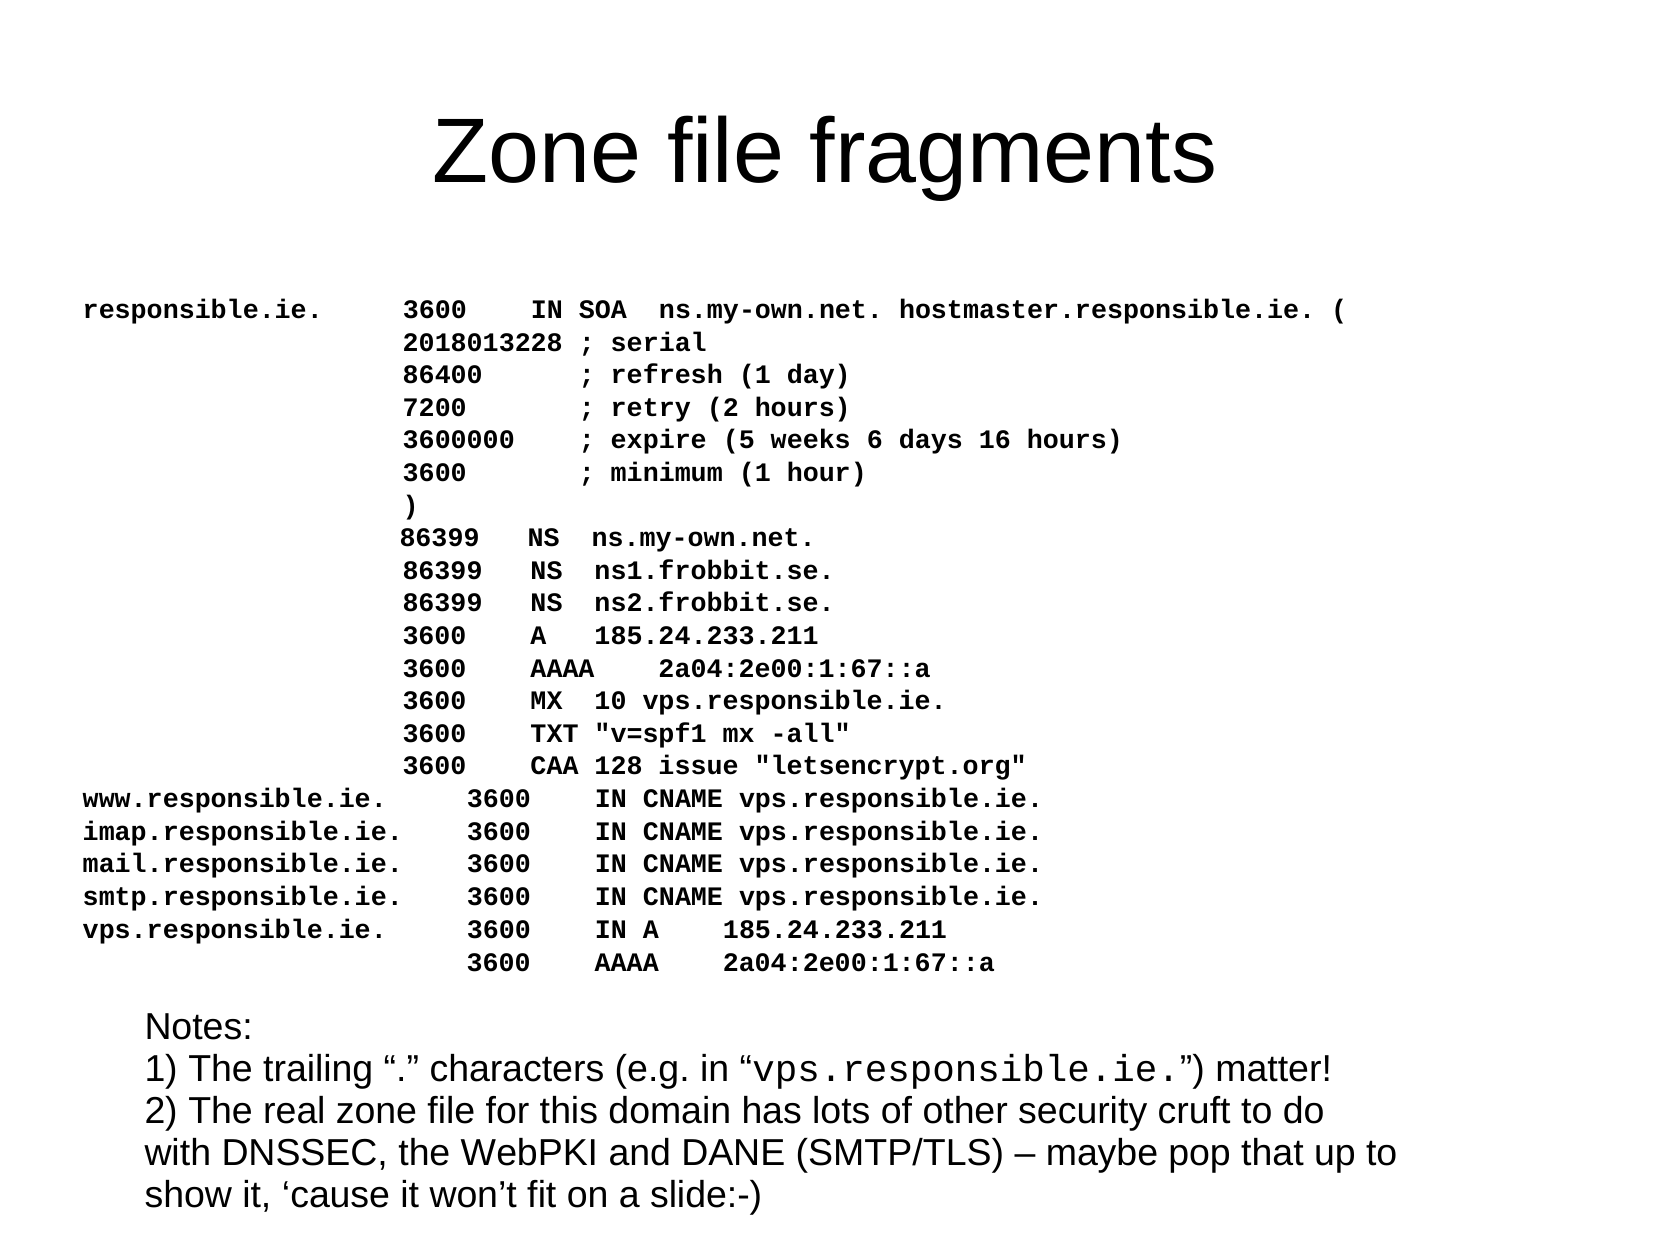

# Zone file fragments
responsible.ie. 3600 IN SOA ns.my-own.net. hostmaster.responsible.ie. (
 2018013228 ; serial
 86400 ; refresh (1 day)
 7200 ; retry (2 hours)
 3600000 ; expire (5 weeks 6 days 16 hours)
 3600 ; minimum (1 hour)
 )
 		 86399 NS ns.my-own.net.
 86399 NS ns1.frobbit.se.
 86399 NS ns2.frobbit.se.
 3600 A 185.24.233.211
 3600 AAAA 2a04:2e00:1:67::a
 3600 MX 10 vps.responsible.ie.
 3600 TXT "v=spf1 mx -all"
 3600 CAA 128 issue "letsencrypt.org"
www.responsible.ie. 3600 IN CNAME vps.responsible.ie.
imap.responsible.ie. 3600 IN CNAME vps.responsible.ie.
mail.responsible.ie. 3600 IN CNAME vps.responsible.ie.
smtp.responsible.ie. 3600 IN CNAME vps.responsible.ie.
vps.responsible.ie. 3600 IN A 185.24.233.211
 3600 AAAA 2a04:2e00:1:67::a
Notes:
1) The trailing “.” characters (e.g. in “vps.responsible.ie.”) matter!
2) The real zone file for this domain has lots of other security cruft to do with DNSSEC, the WebPKI and DANE (SMTP/TLS) – maybe pop that up to show it, ‘cause it won’t fit on a slide:-)